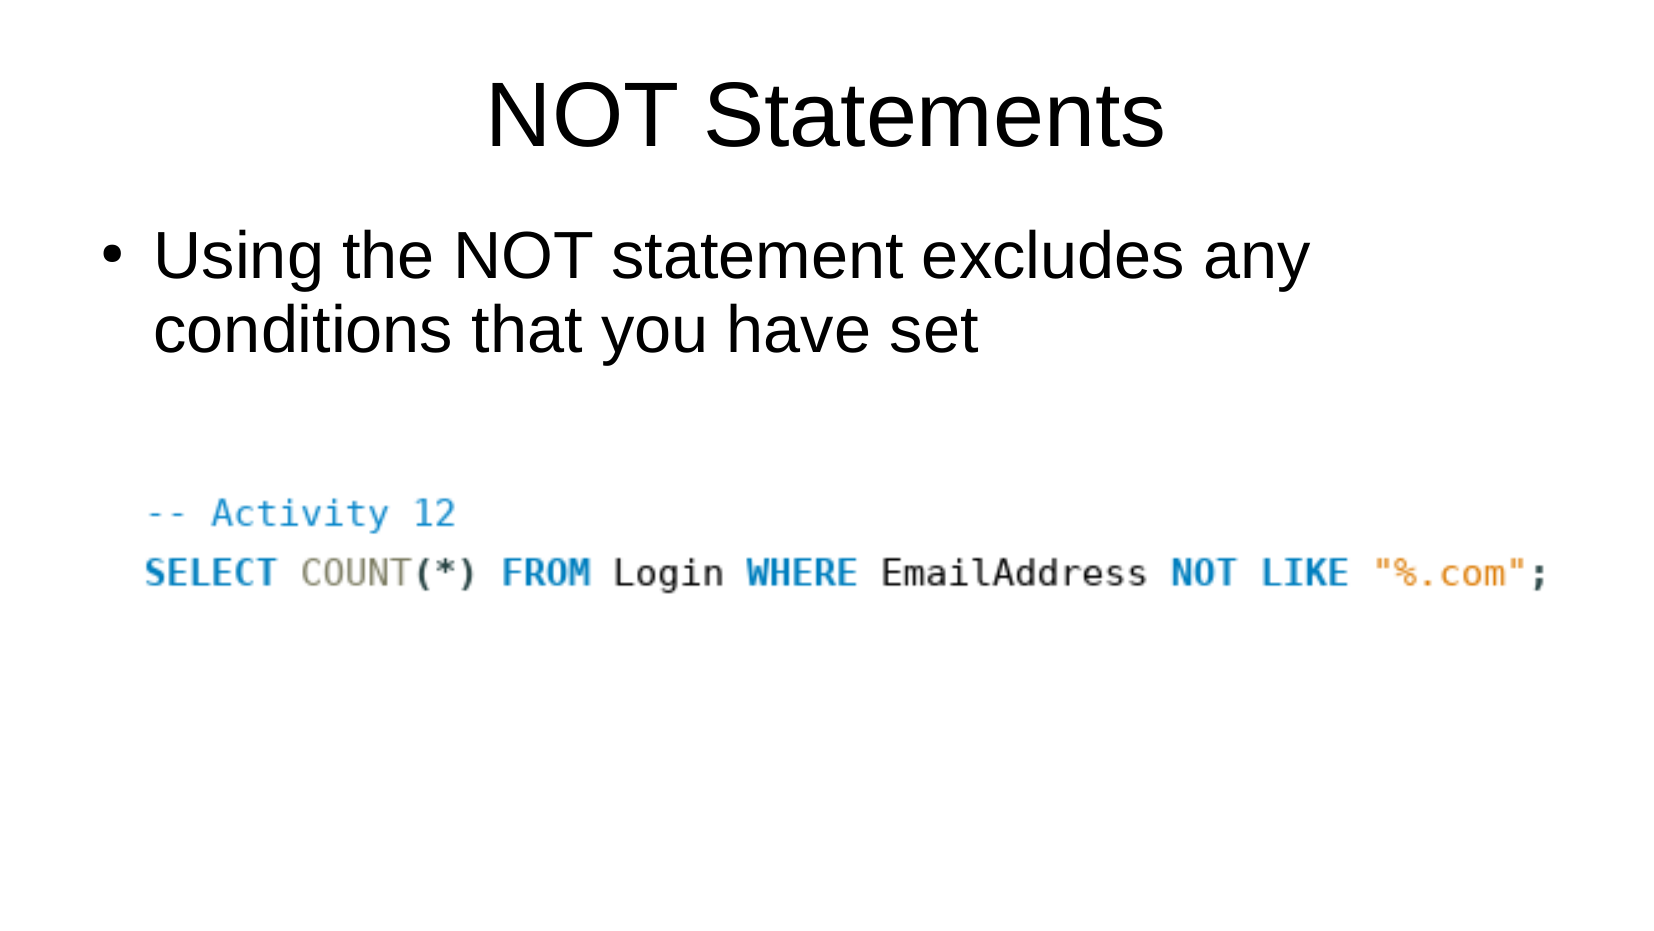

# NOT Statements
Using the NOT statement excludes any conditions that you have set